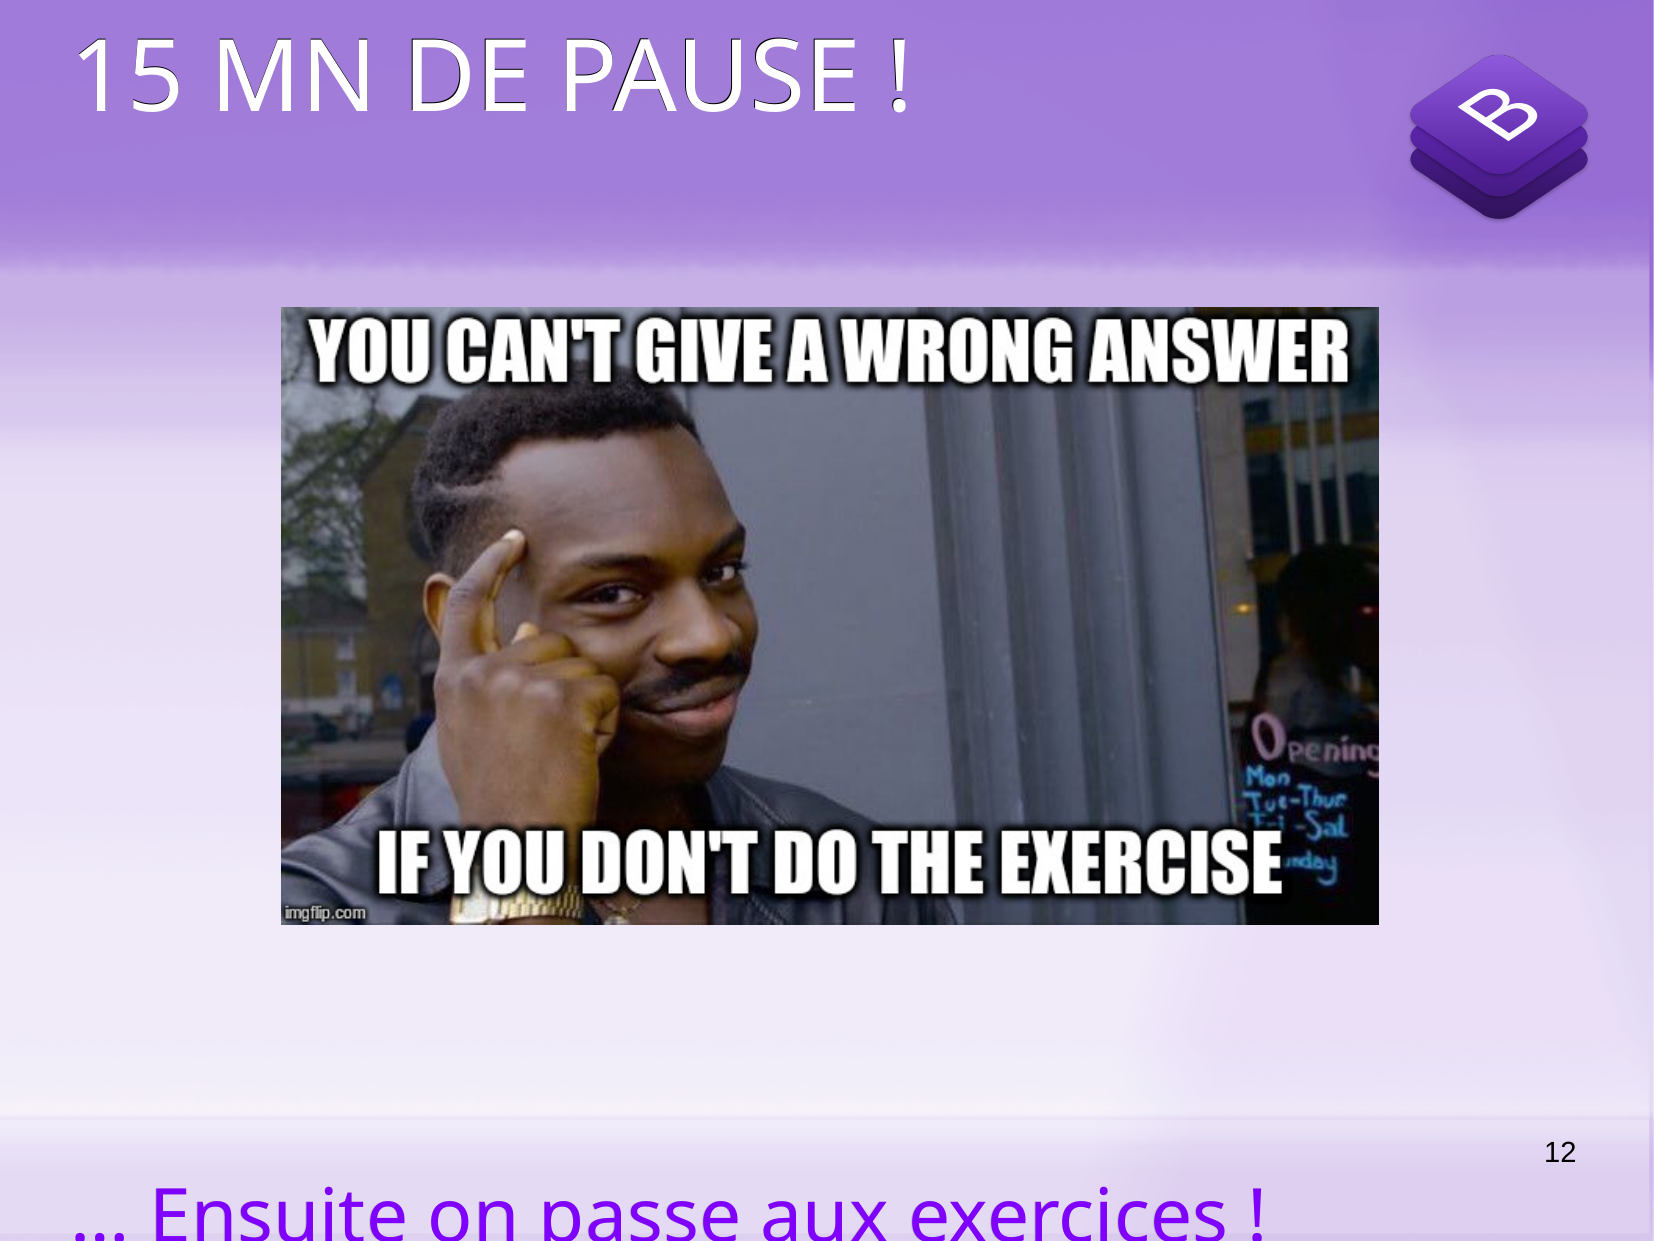

# 15 MN DE PAUSE ! … Ensuite on passe aux exercices !
12